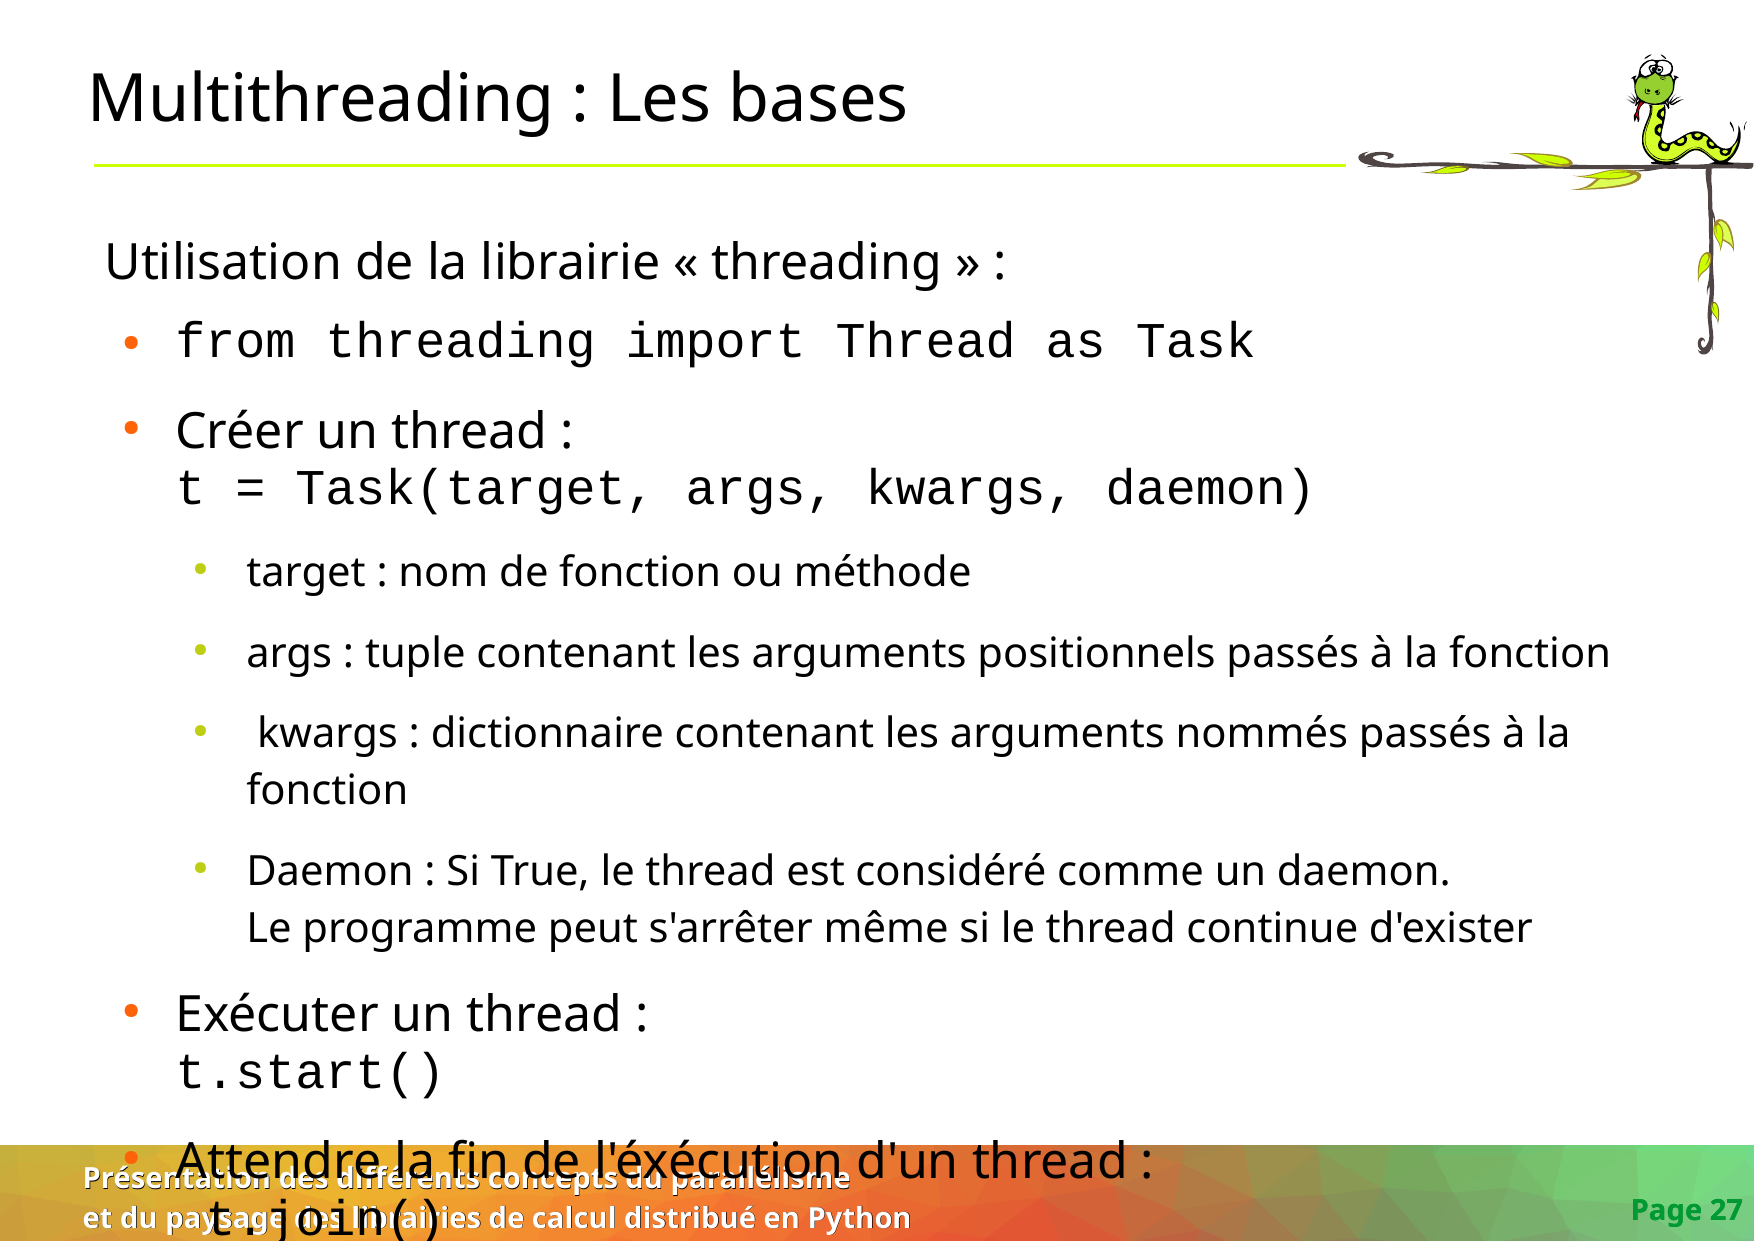

# Multithreading : Les bases
Utilisation de la librairie « threading » :
from threading import Thread as Task
Créer un thread :
t = Task(target, args, kwargs, daemon)
target : nom de fonction ou méthode
args : tuple contenant les arguments positionnels passés à la fonction
 kwargs : dictionnaire contenant les arguments nommés passés à la fonction
Daemon : Si True, le thread est considéré comme un daemon.
Le programme peut s'arrêter même si le thread continue d'exister
Exécuter un thread :
t.start()
Attendre la fin de l'éxécution d'un thread :
 t.join()
27